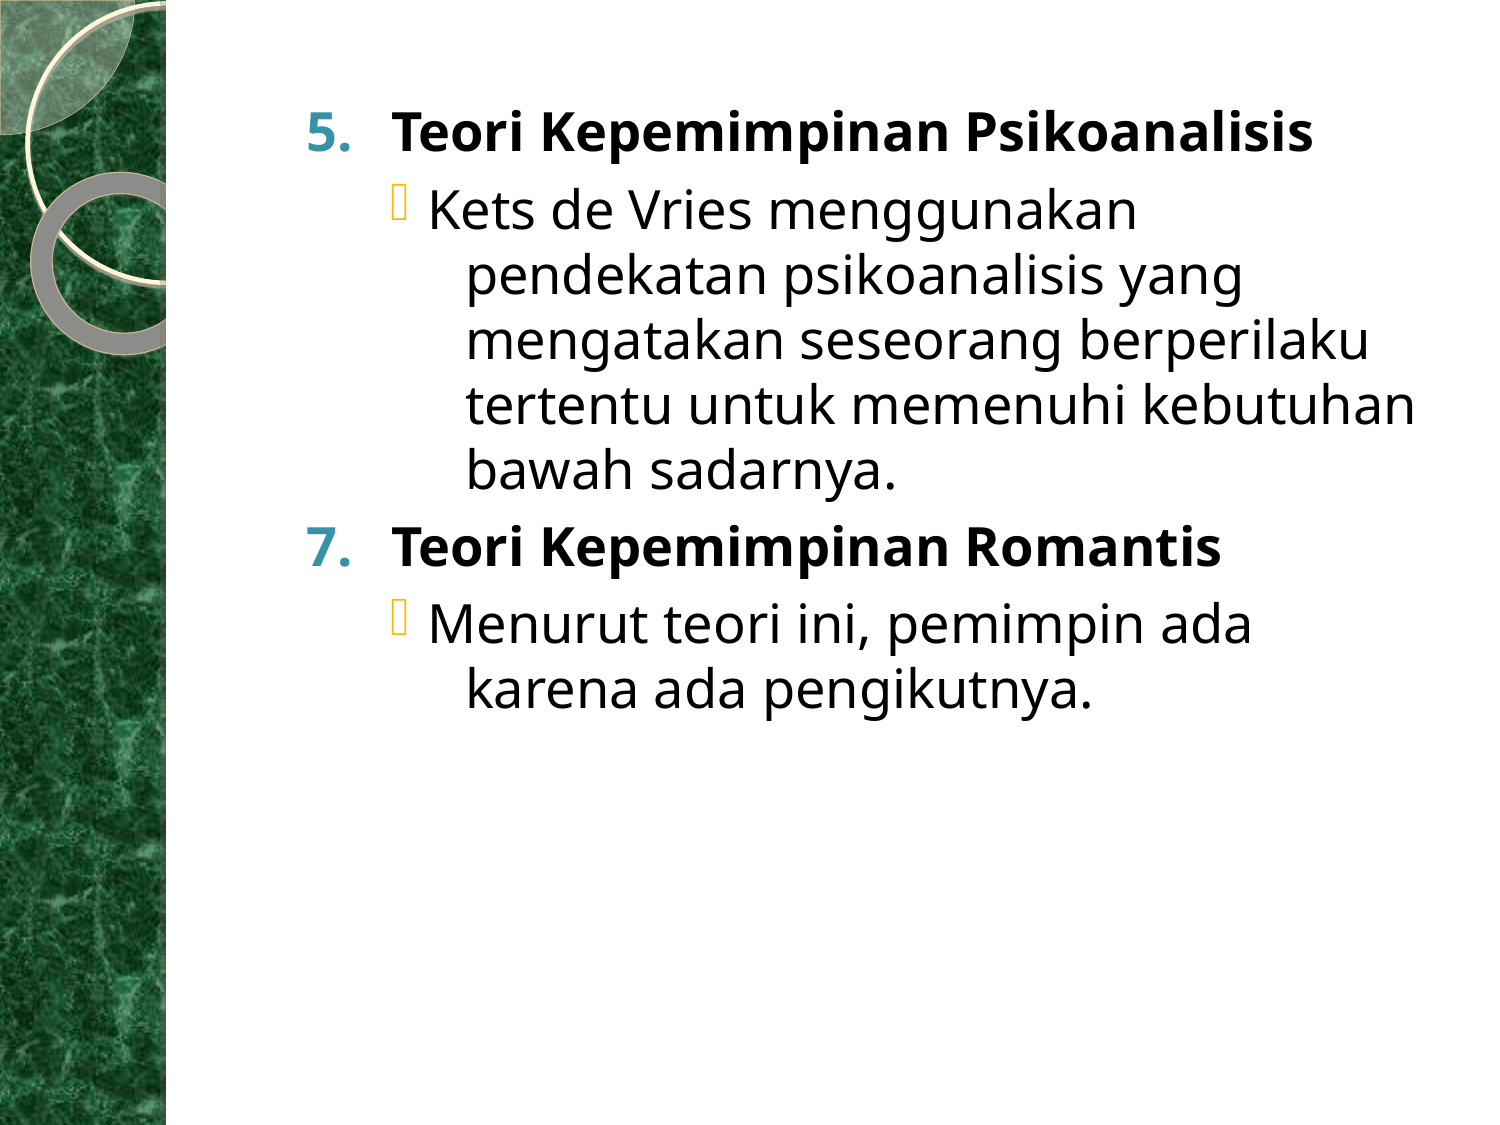

# Teori Kepemimpinan Psikoanalisis
Kets de Vries menggunakan pendekatan psikoanalisis yang mengatakan seseorang berperilaku tertentu untuk memenuhi kebutuhan bawah sadarnya.
Teori Kepemimpinan Romantis
Menurut teori ini, pemimpin ada karena ada pengikutnya.